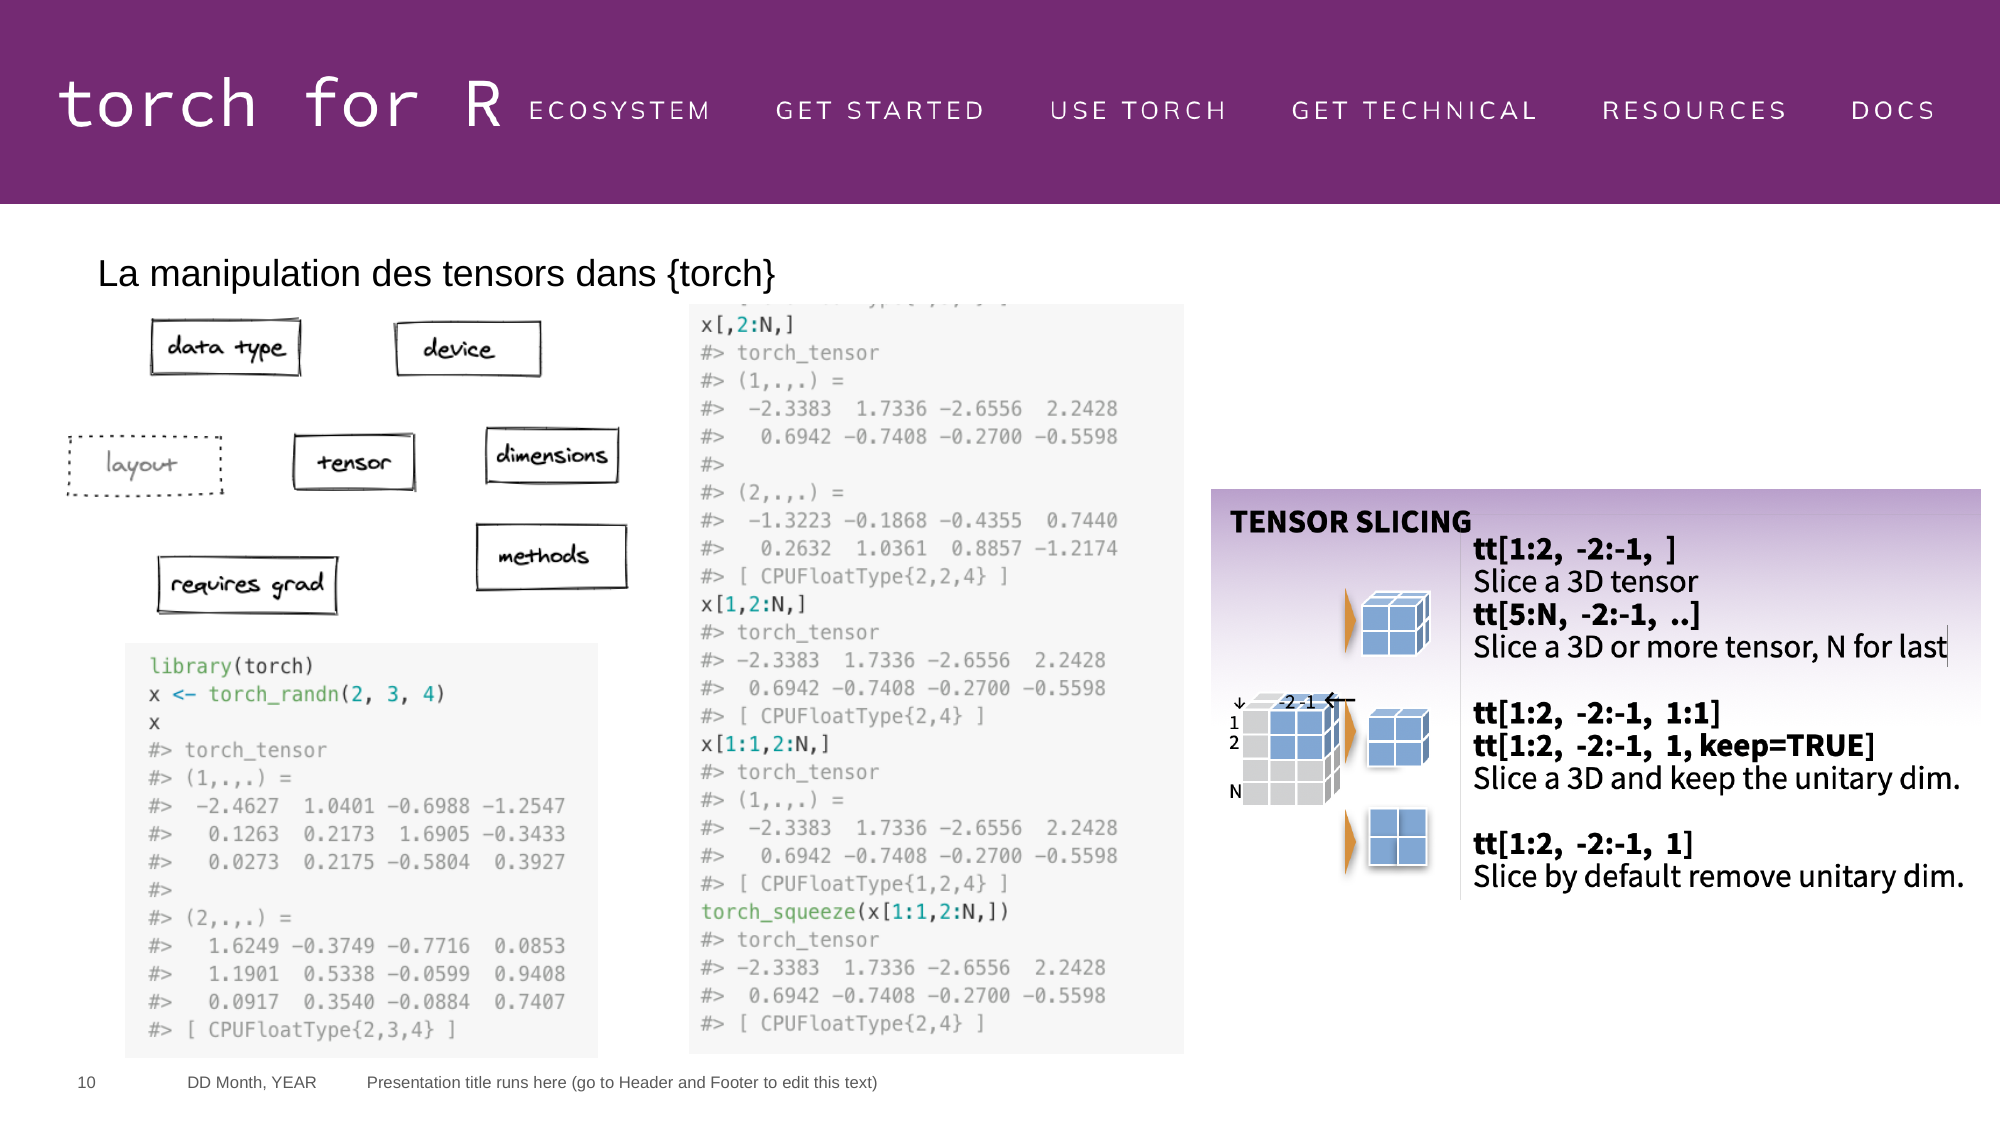

La manipulation des tensors dans {torch}
DD Month, YEAR
Presentation title runs here (go to Header and Footer to edit this text)